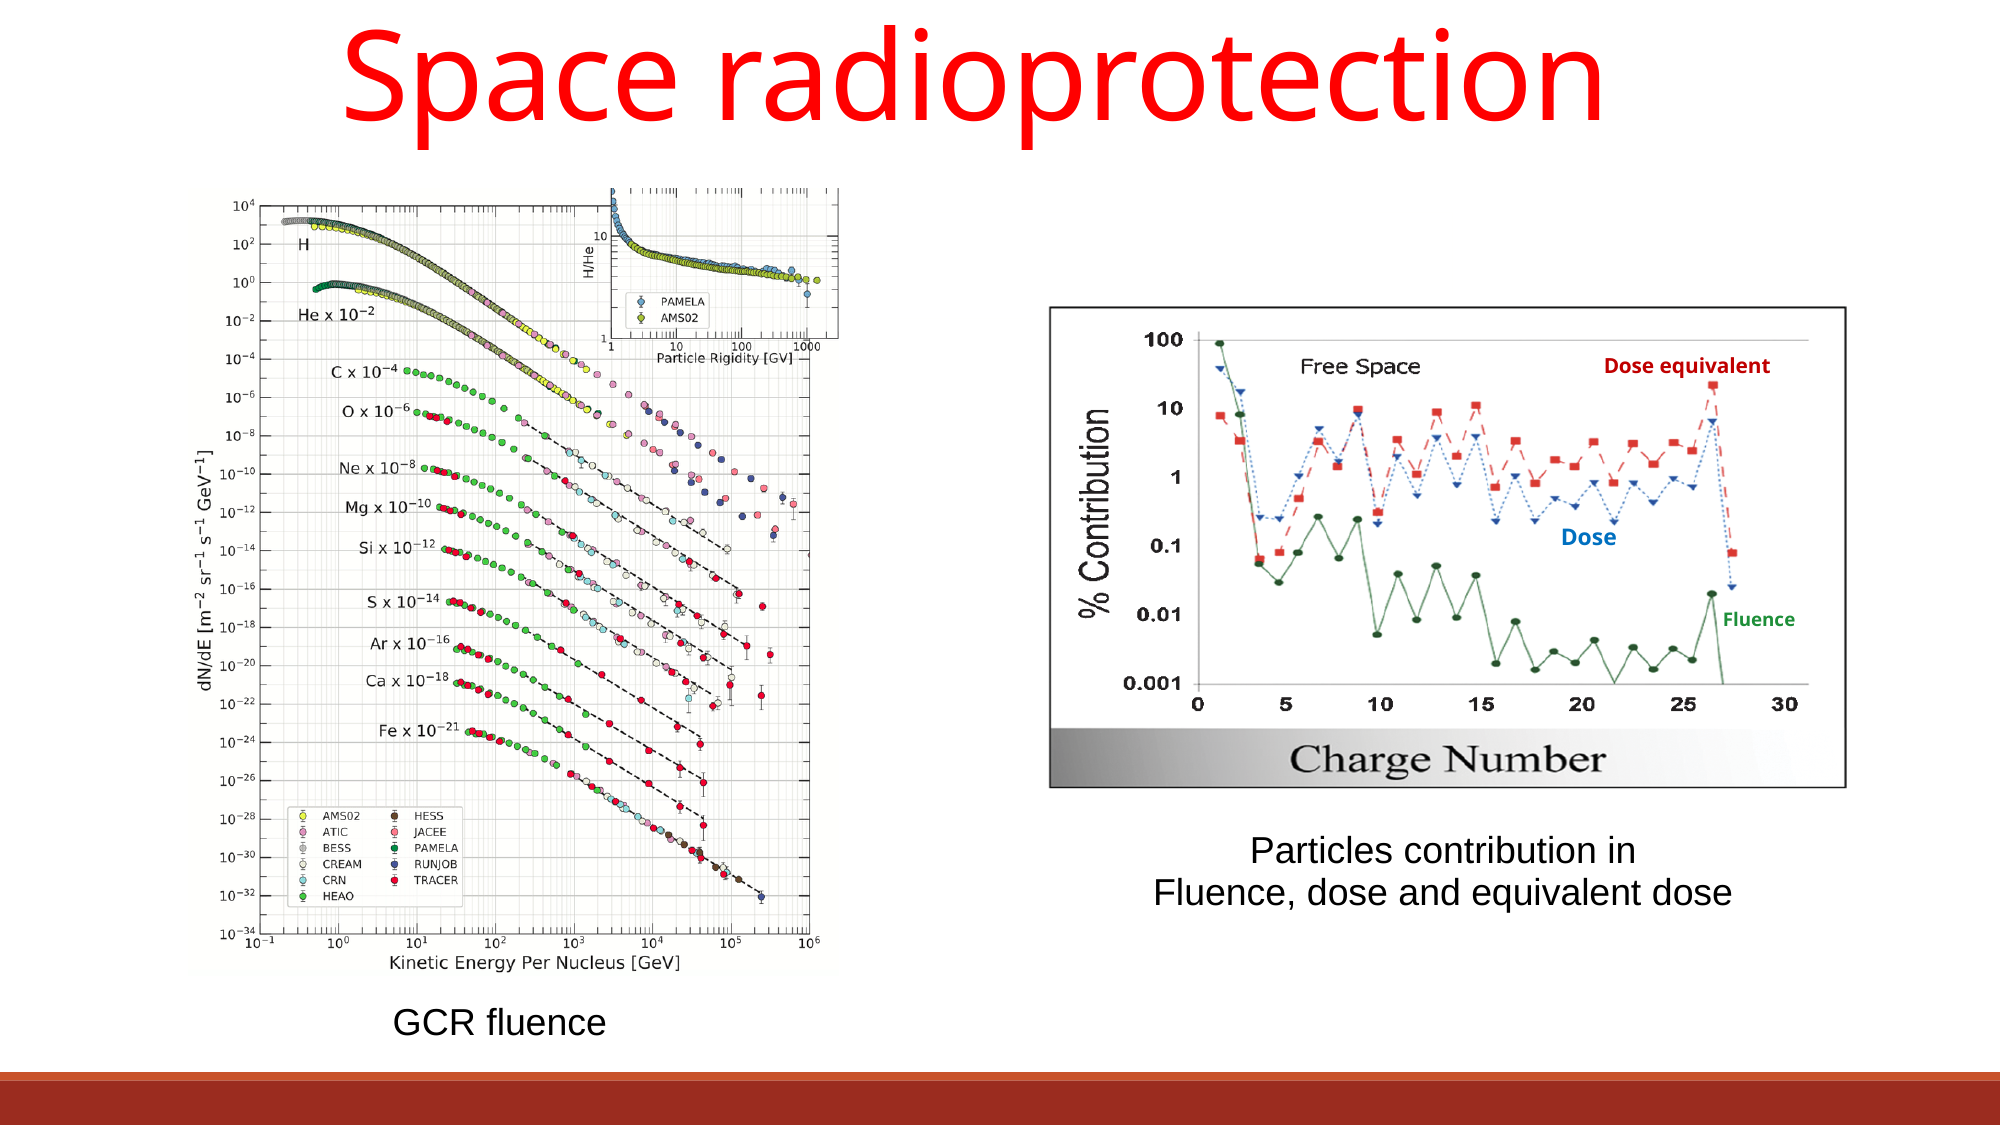

Space radioprotection
Dose equivalent
Dose
Fluence
Particles contribution in
Fluence, dose and equivalent dose
GCR fluence